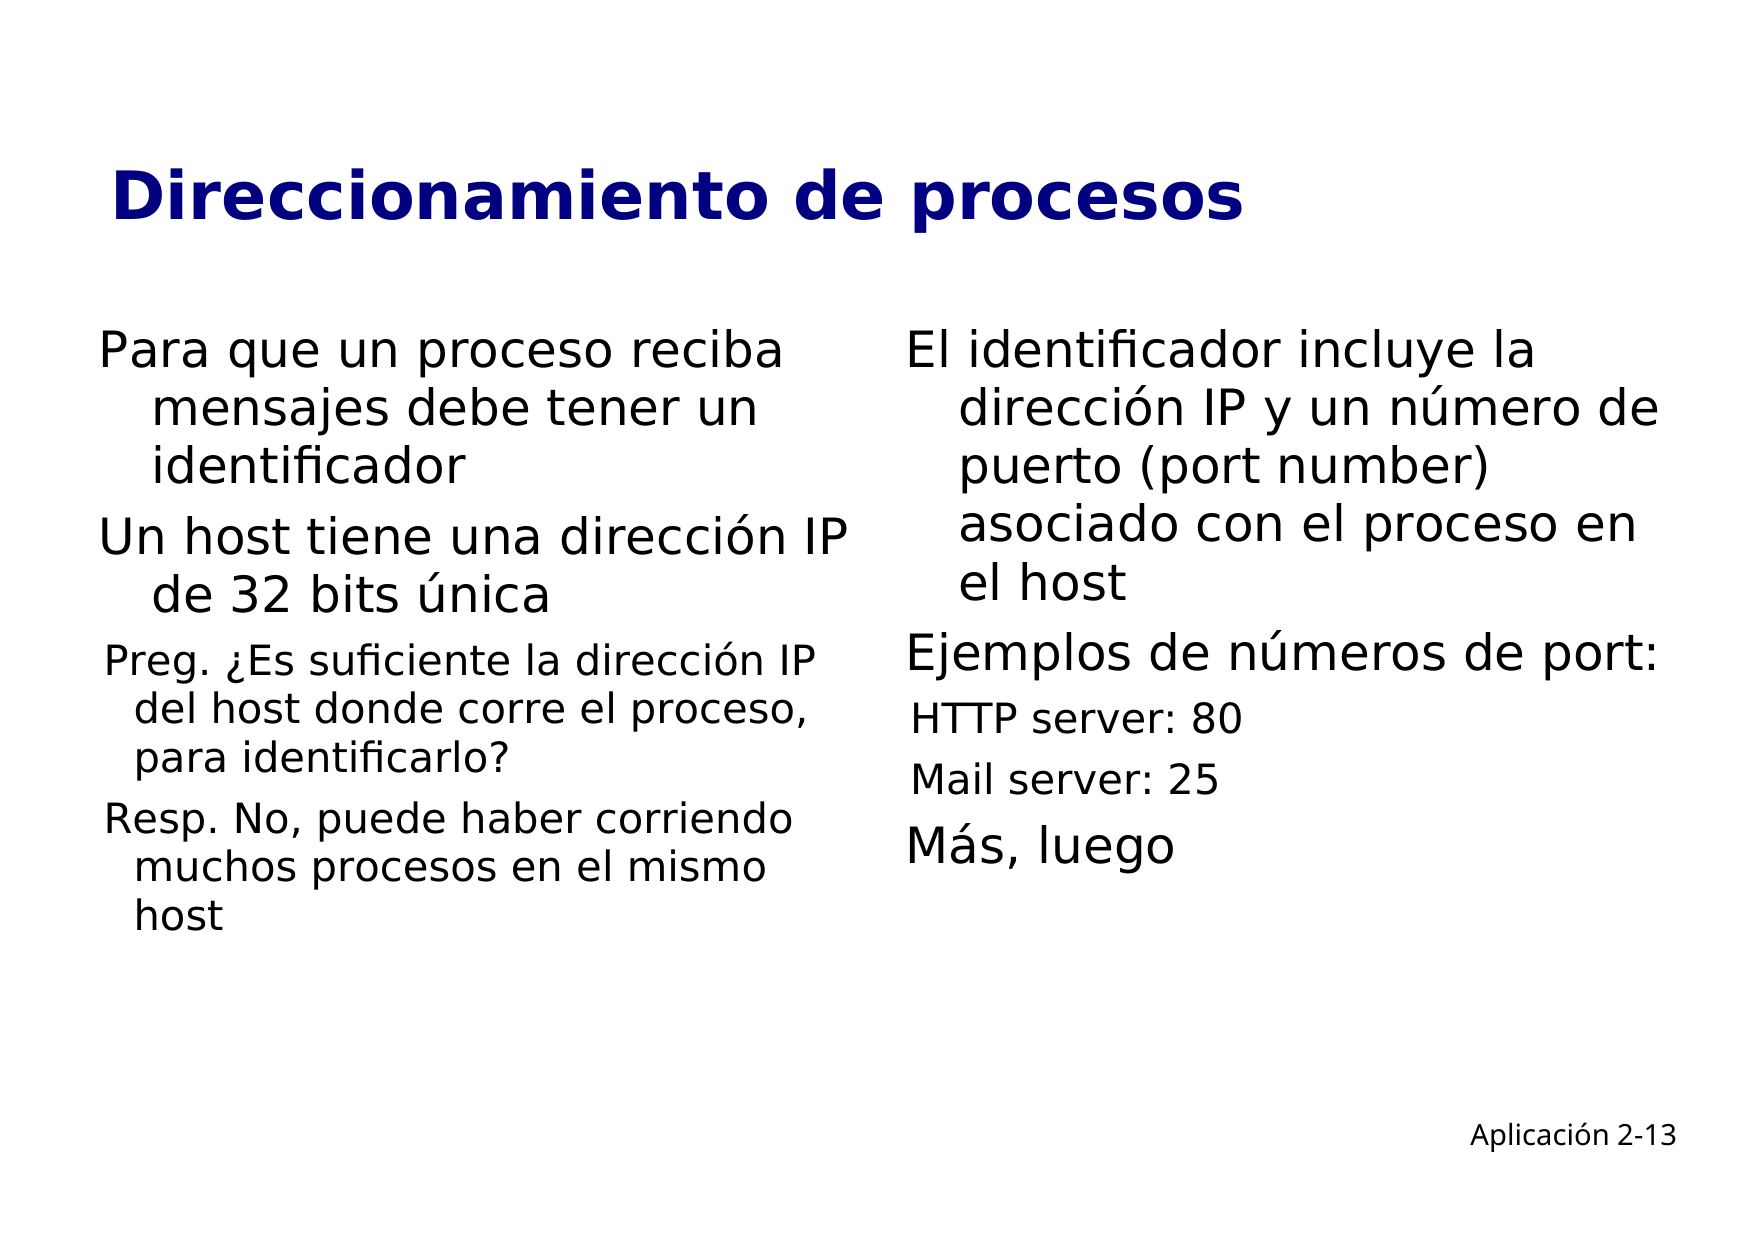

# Direccionamiento de procesos
Para que un proceso reciba mensajes debe tener un identificador
Un host tiene una dirección IP de 32 bits única
Preg. ¿Es suficiente la dirección IP del host donde corre el proceso, para identificarlo?
Resp. No, puede haber corriendo muchos procesos en el mismo host
El identificador incluye la dirección IP y un número de puerto (port number) asociado con el proceso en el host
Ejemplos de números de port:
HTTP server: 80
Mail server: 25
Más, luego